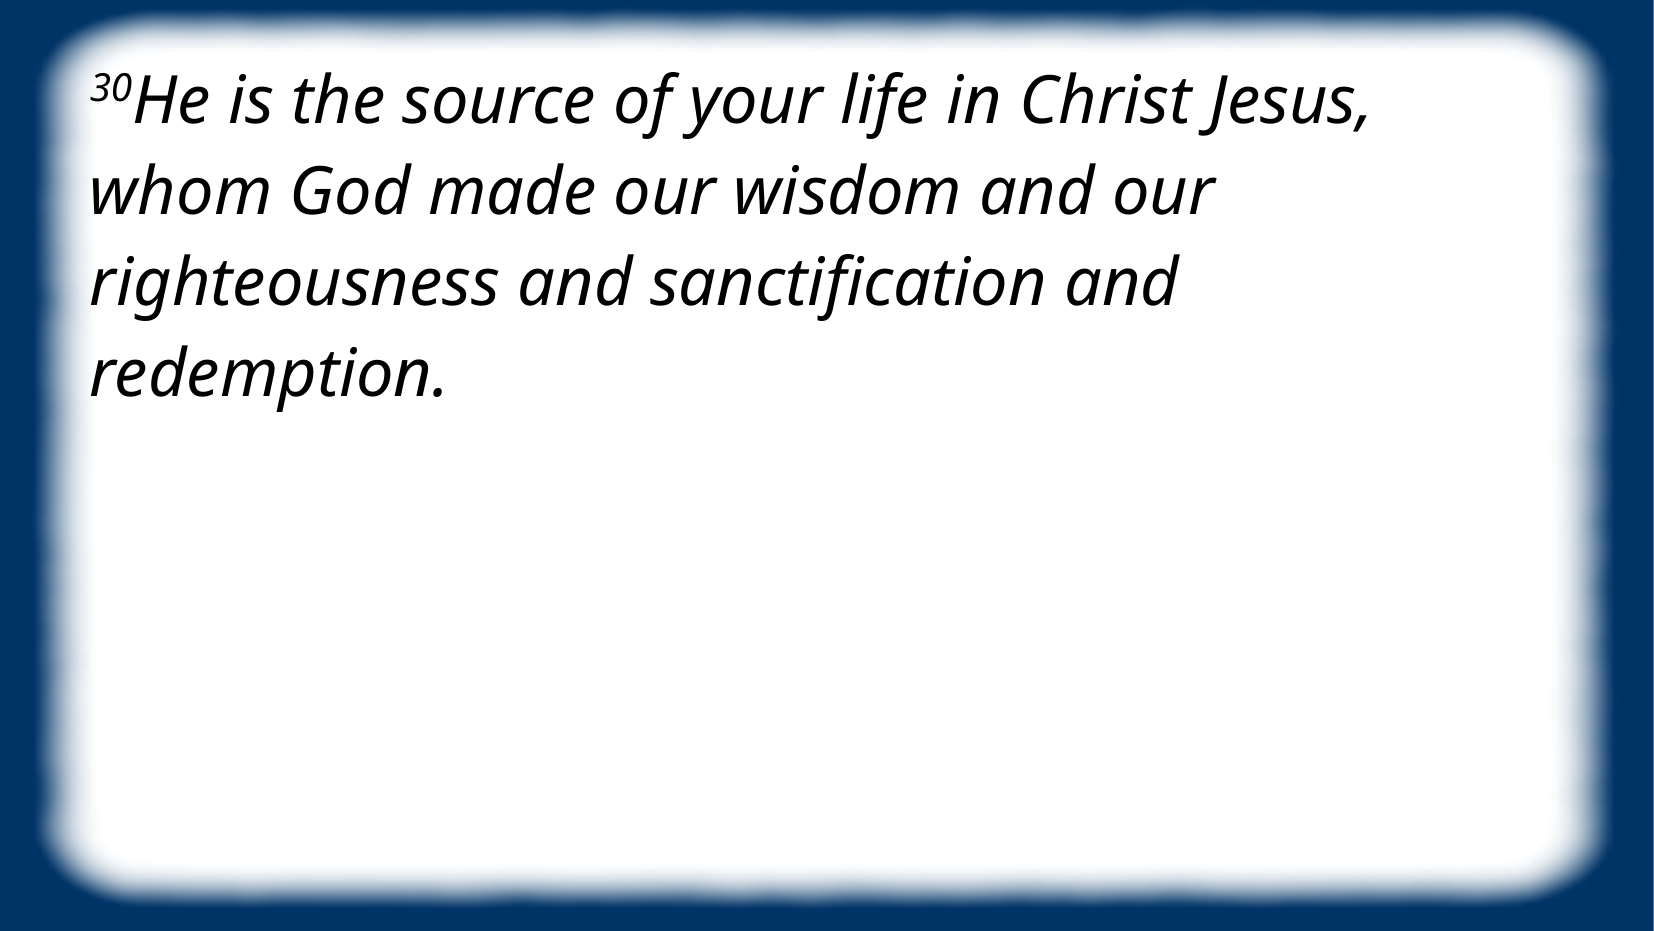

30He is the source of your life in Christ Jesus, whom God made our wisdom and our righteousness and sanctification and redemption.